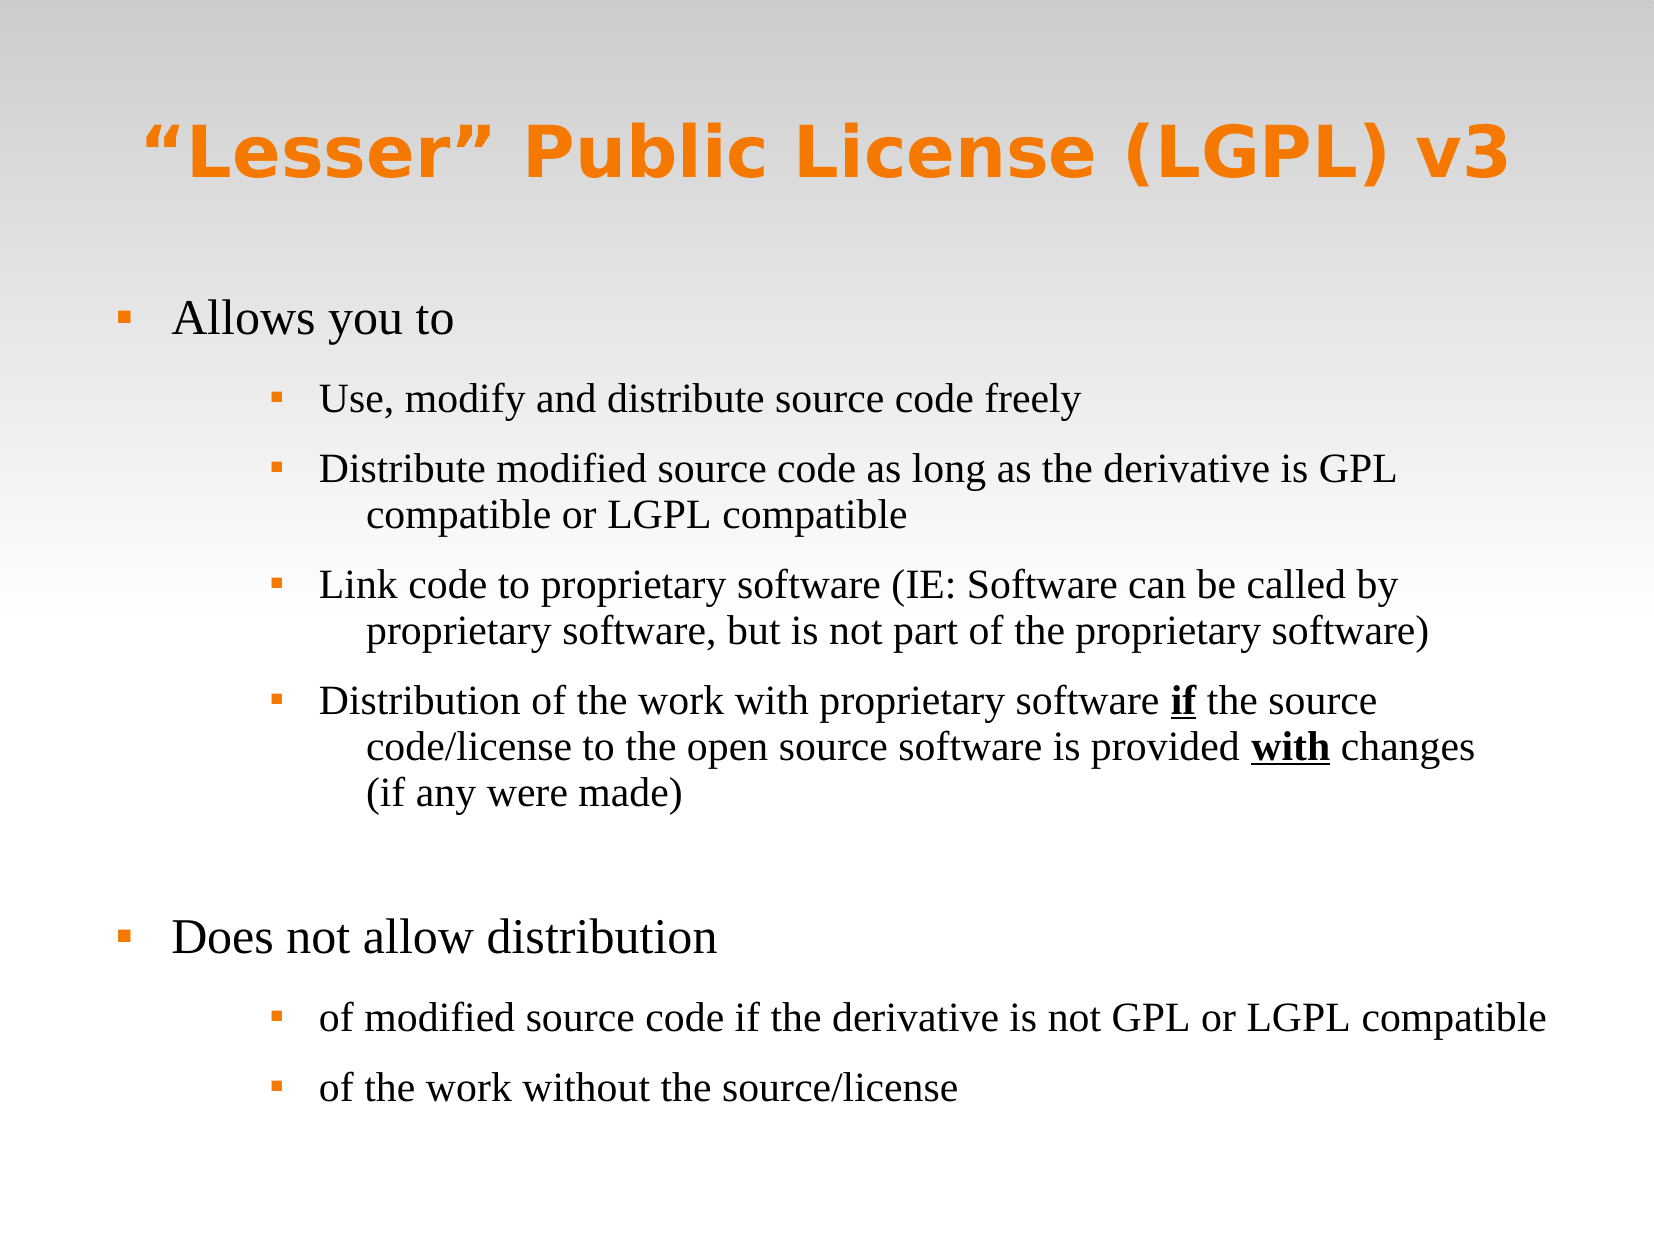

# “Lesser” Public License (LGPL) v3
Allows you to
Use, modify and distribute source code freely
Distribute modified source code as long as the derivative is GPL compatible or LGPL compatible
Link code to proprietary software (IE: Software can be called by proprietary software, but is not part of the proprietary software)
Distribution of the work with proprietary software if the source code/license to the open source software is provided with changes
(if any were made)
Does not allow distribution
of modified source code if the derivative is not GPL or LGPL compatible
of the work without the source/license